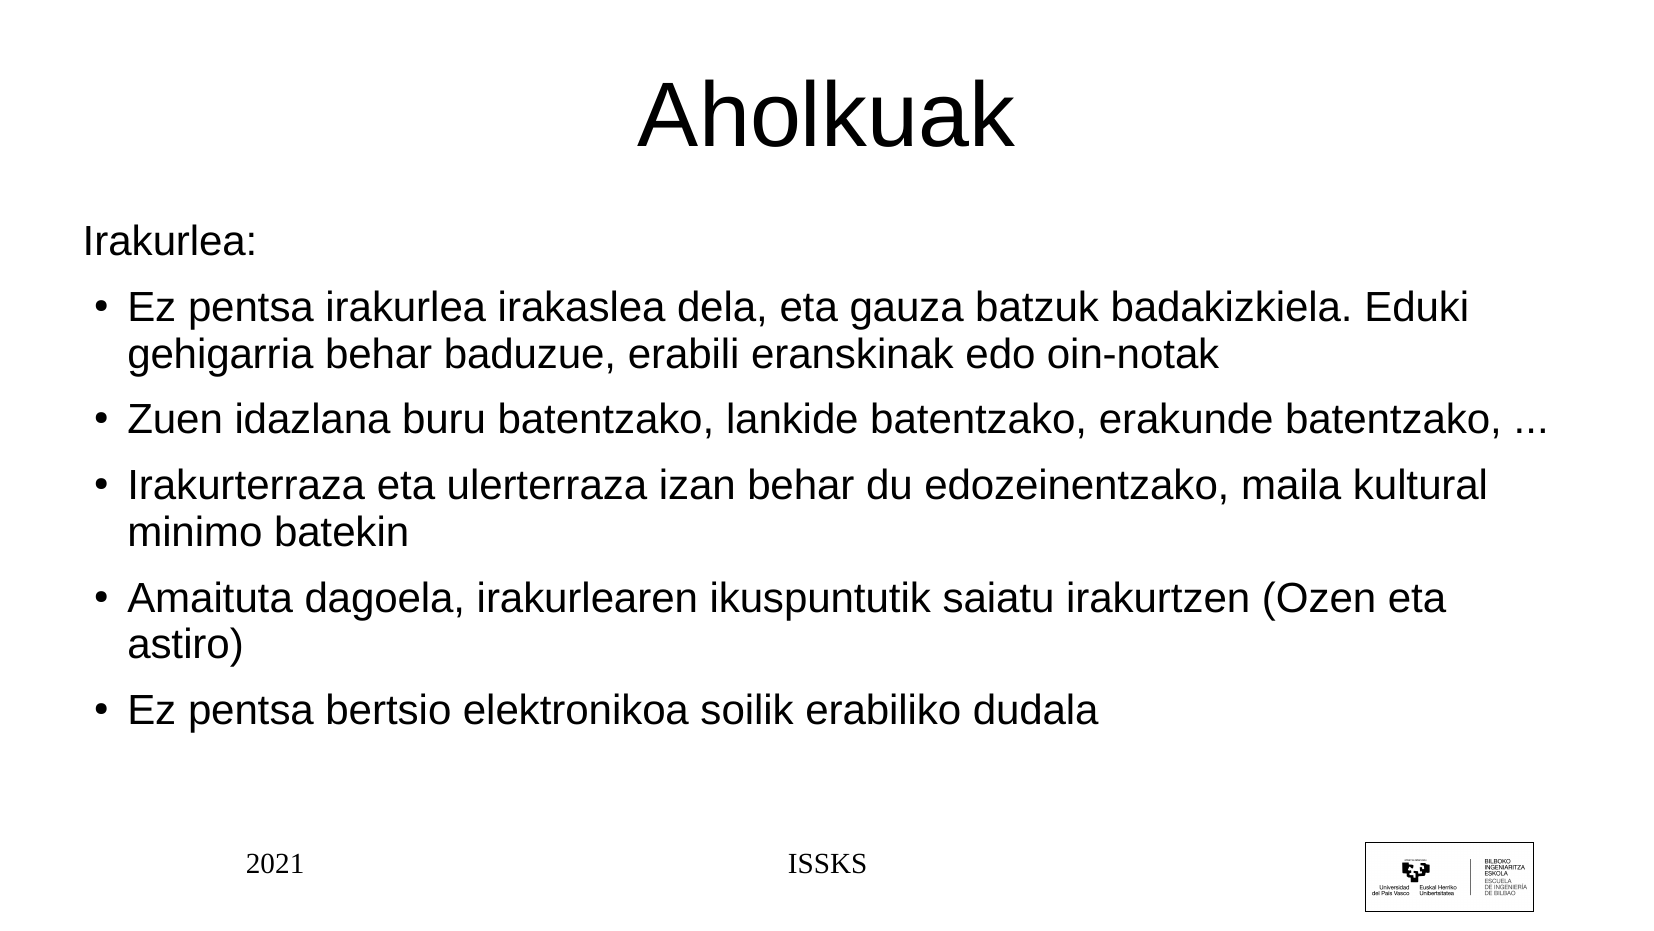

# Aholkuak
Irakurlea:
Ez pentsa irakurlea irakaslea dela, eta gauza batzuk badakizkiela. Eduki gehigarria behar baduzue, erabili eranskinak edo oin-notak
Zuen idazlana buru batentzako, lankide batentzako, erakunde batentzako, ...
Irakurterraza eta ulerterraza izan behar du edozeinentzako, maila kultural minimo batekin
Amaituta dagoela, irakurlearen ikuspuntutik saiatu irakurtzen (Ozen eta astiro)
Ez pentsa bertsio elektronikoa soilik erabiliko dudala